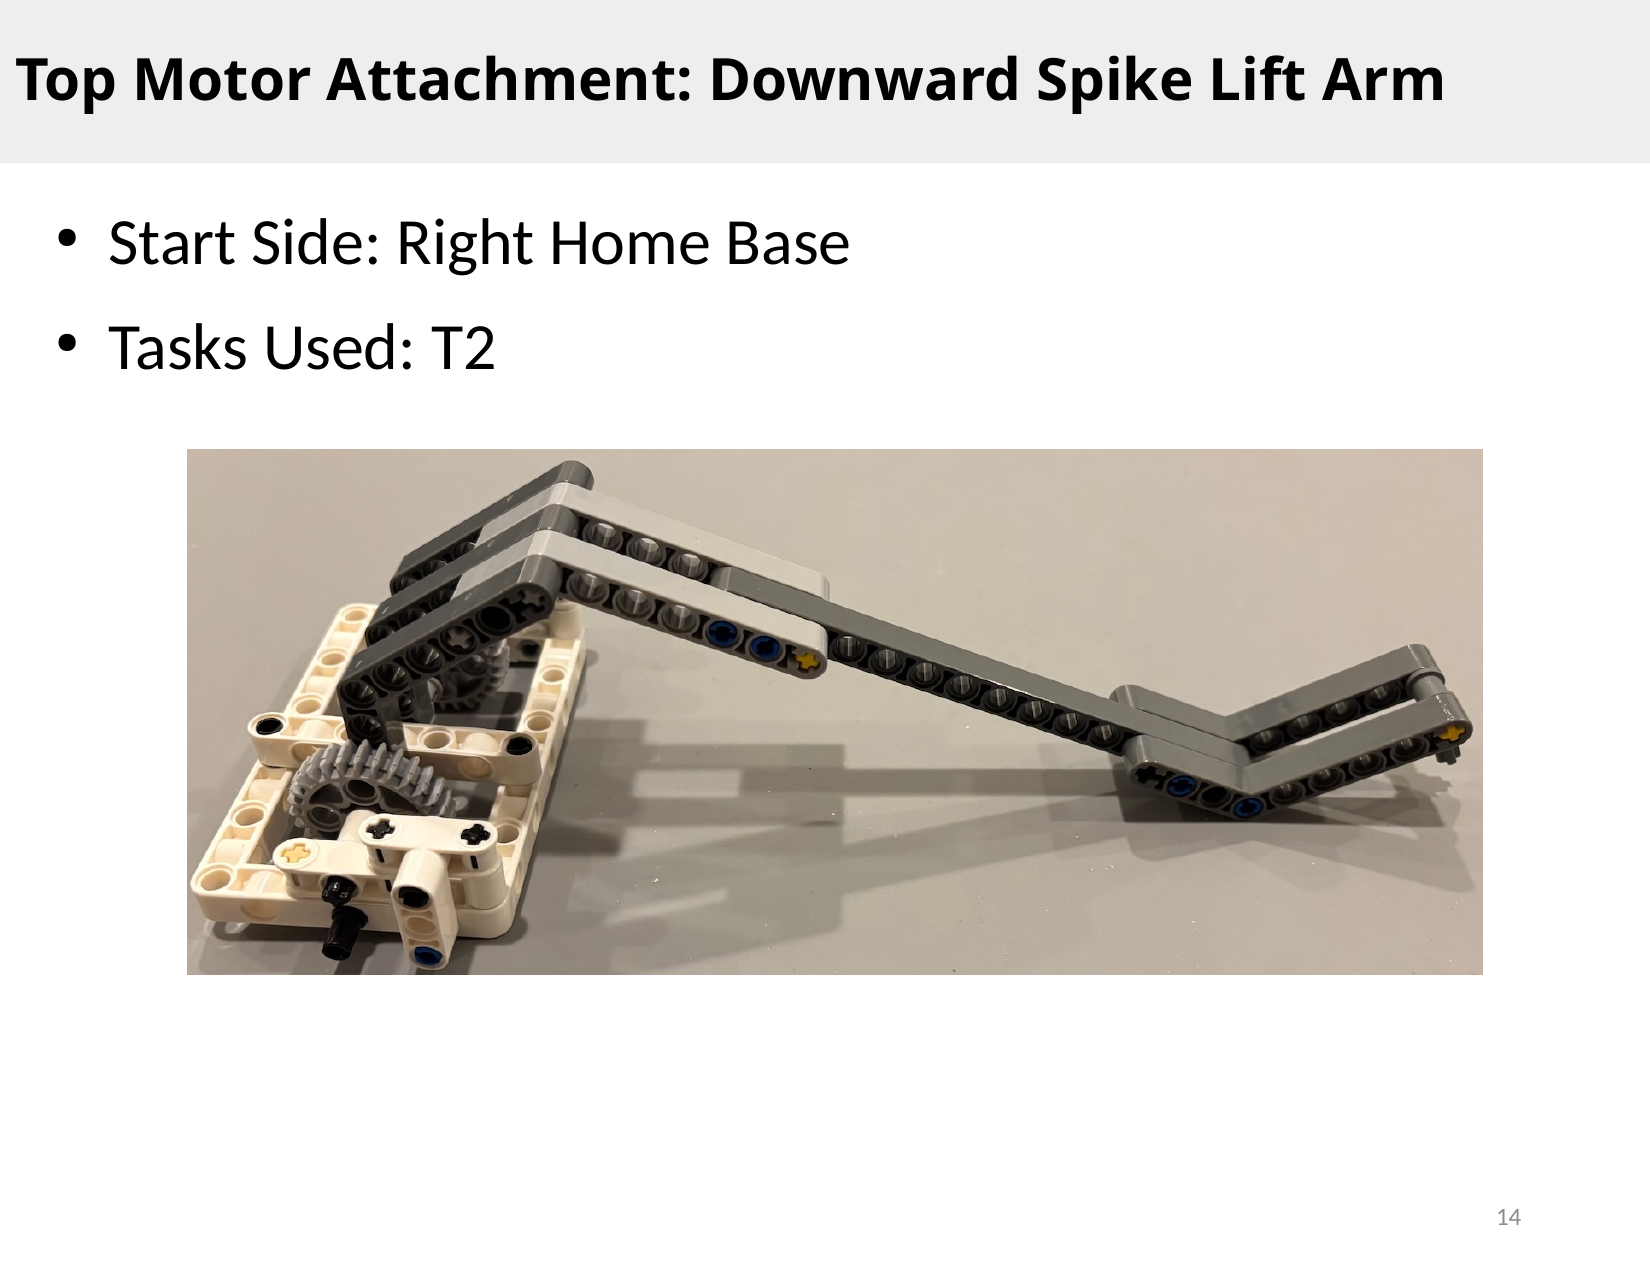

Top Motor Attachment: Downward Spike Lift Arm
# Start Side: Right Home Base
Tasks Used: T2
14